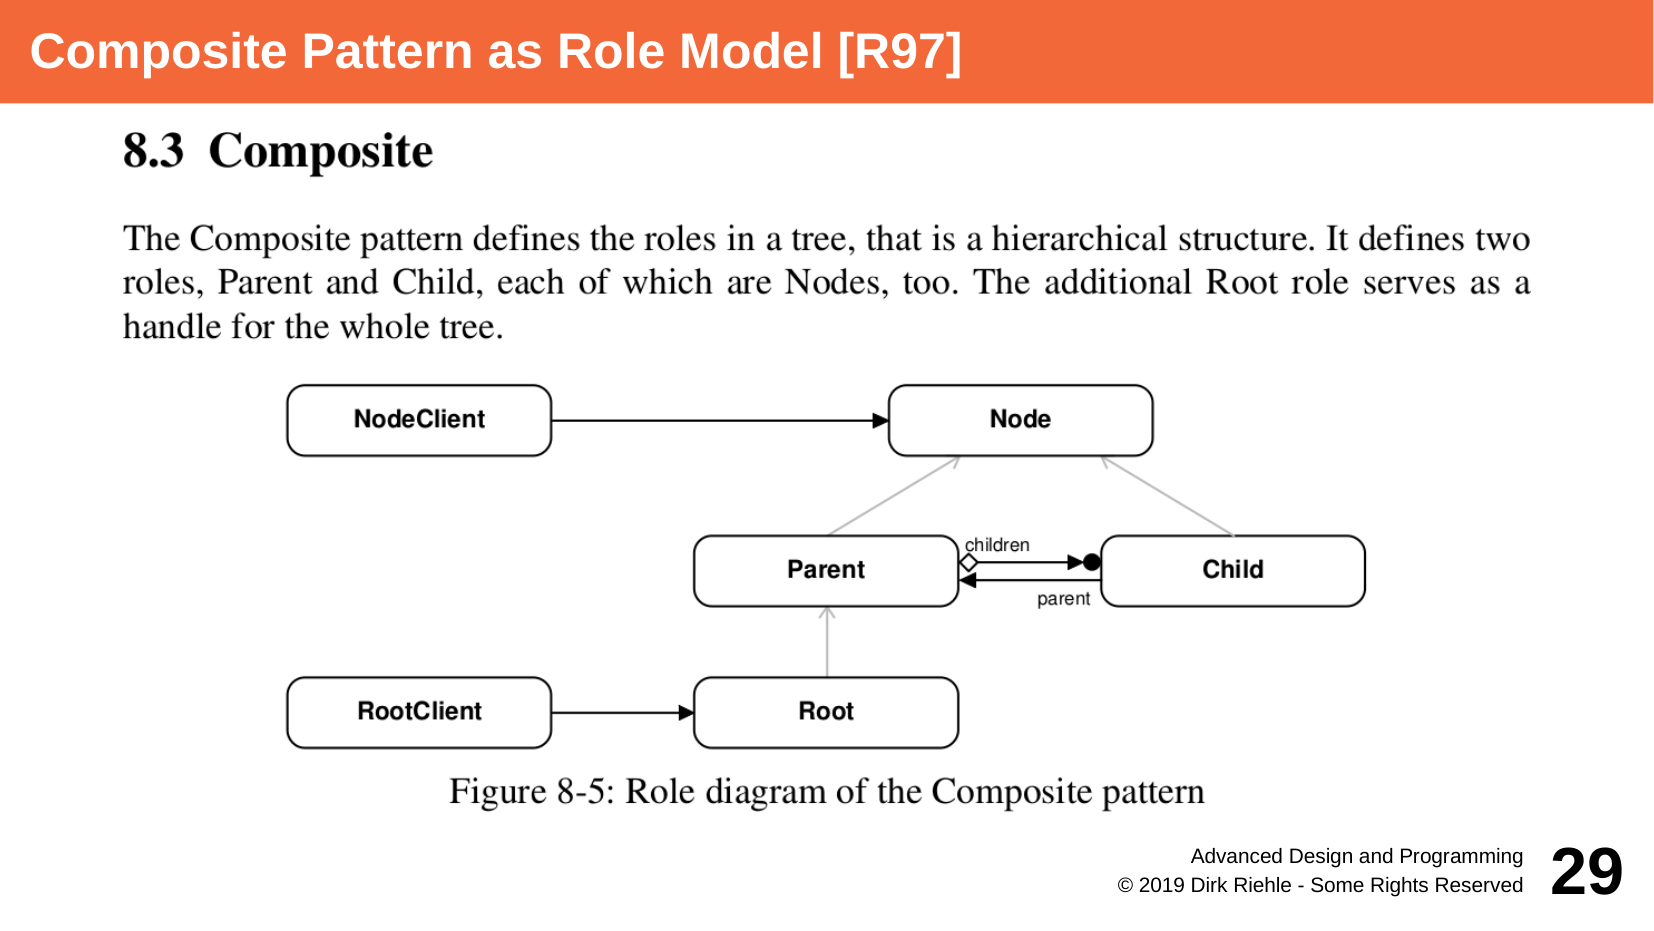

# Composite Pattern as Role Model [R97]
Advanced Design and Programming
29
© 2019 Dirk Riehle - Some Rights Reserved